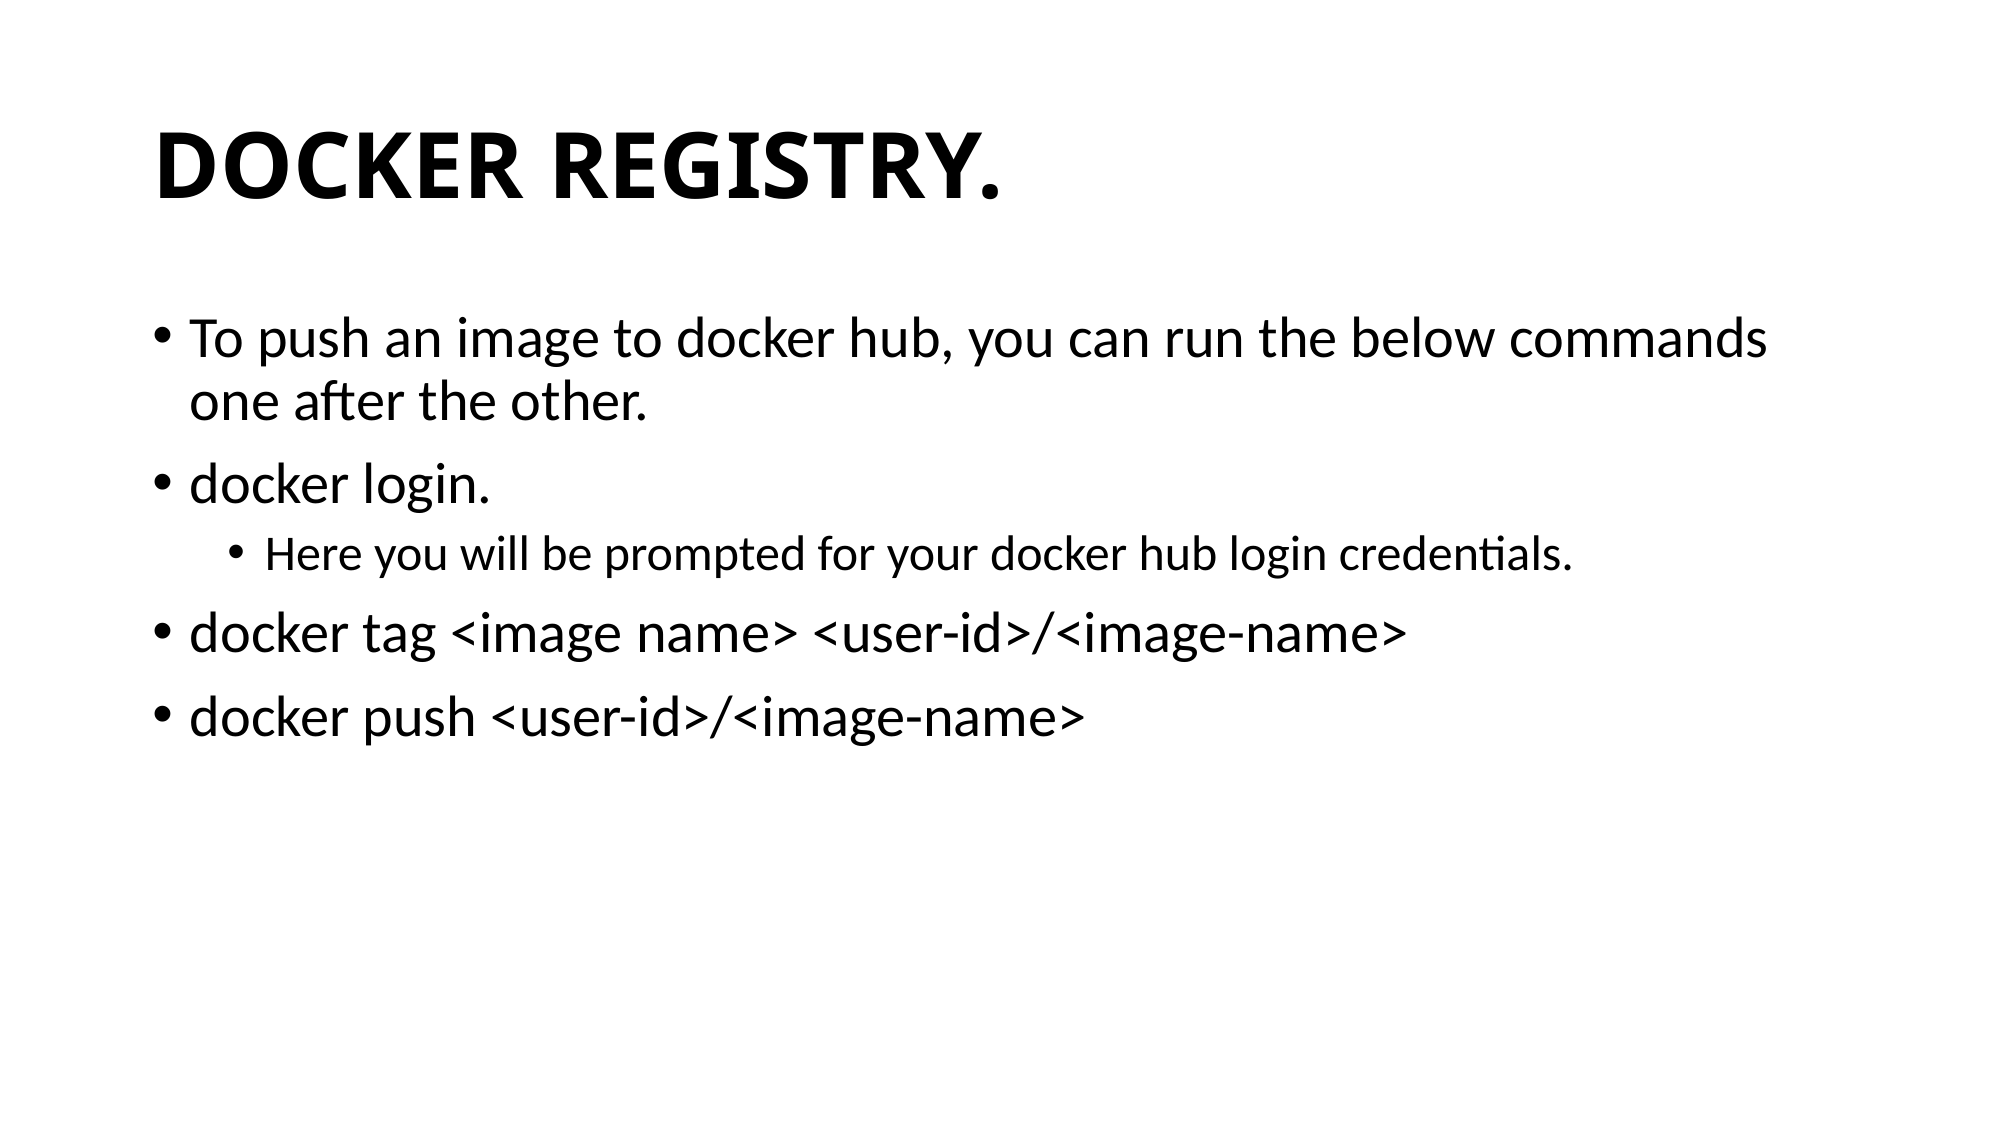

# DOCKER REGISTRY.
To push an image to docker hub, you can run the below commands one after the other.
docker login.
Here you will be prompted for your docker hub login credentials.
docker tag <image name> <user-id>/<image-name>
docker push <user-id>/<image-name>